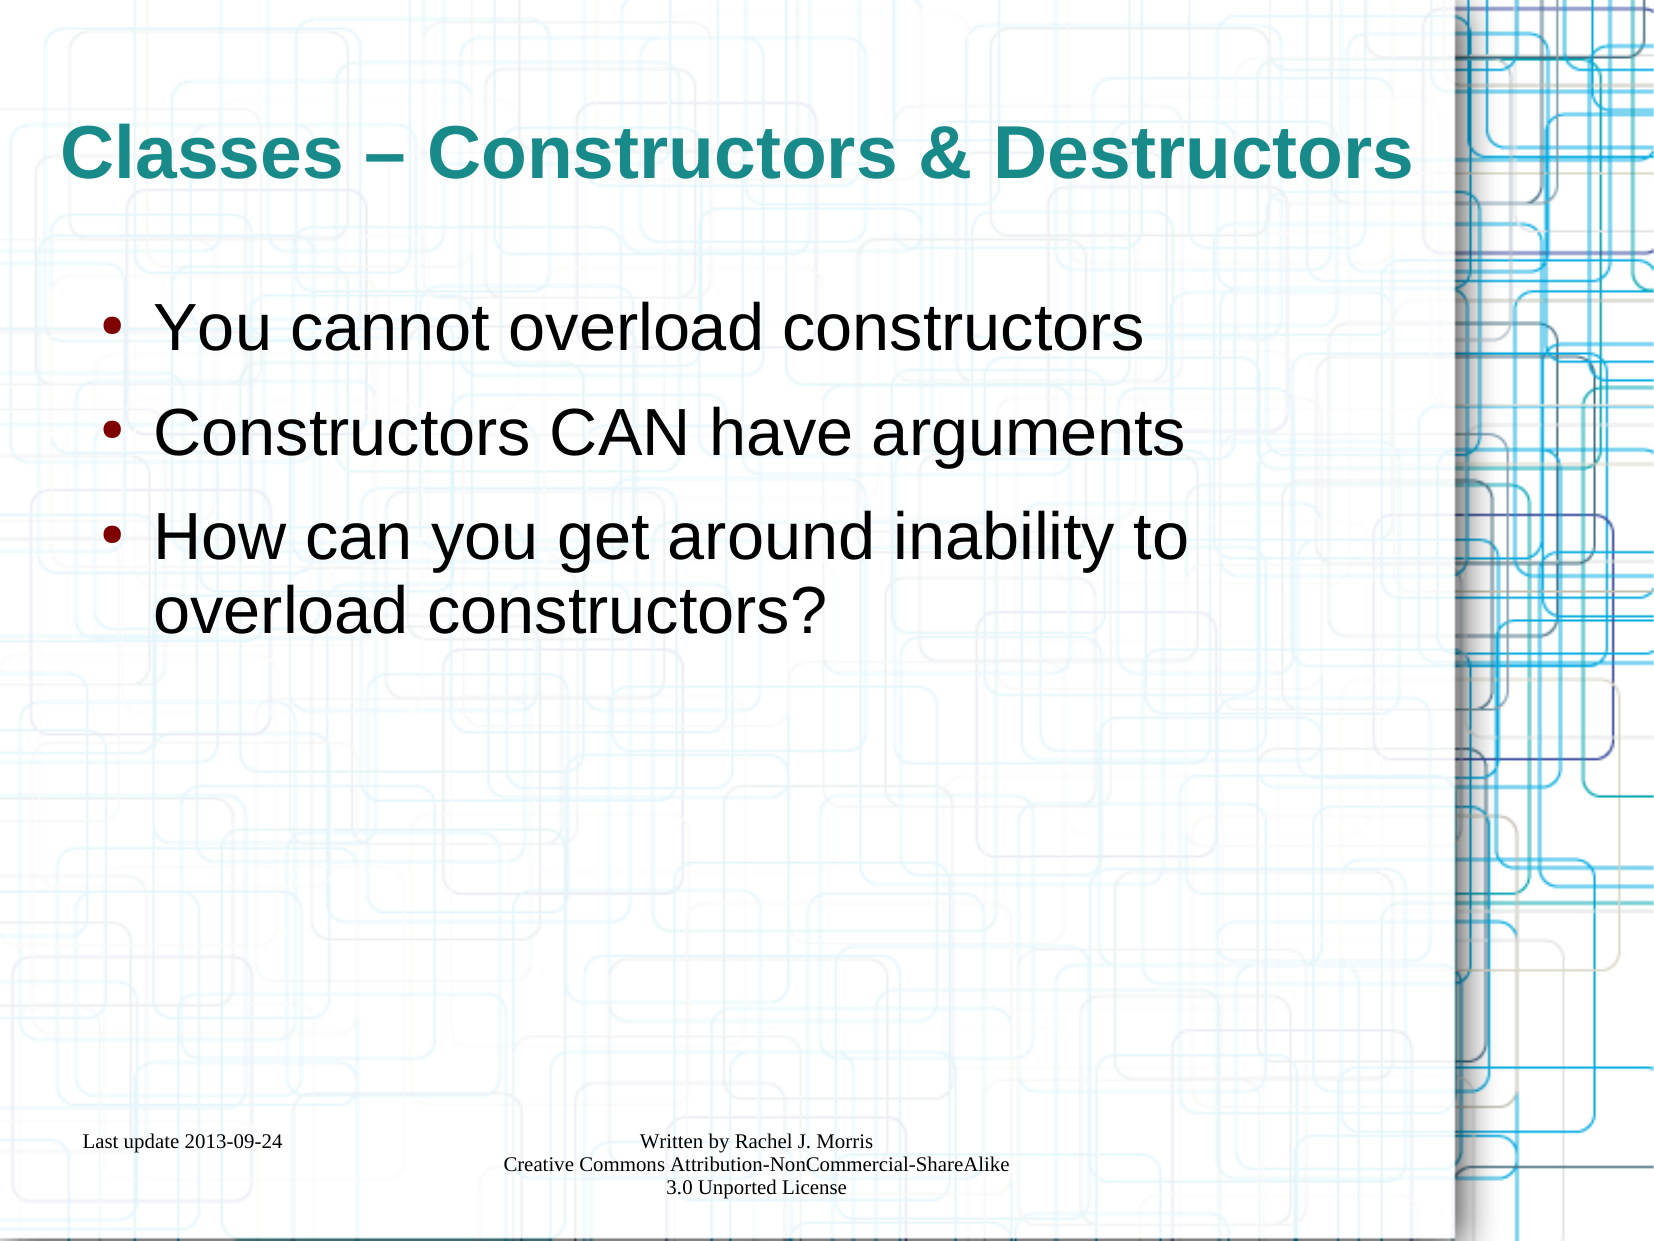

# Classes – Constructors & Destructors
You cannot overload constructors
Constructors CAN have arguments
How can you get around inability to overload constructors?